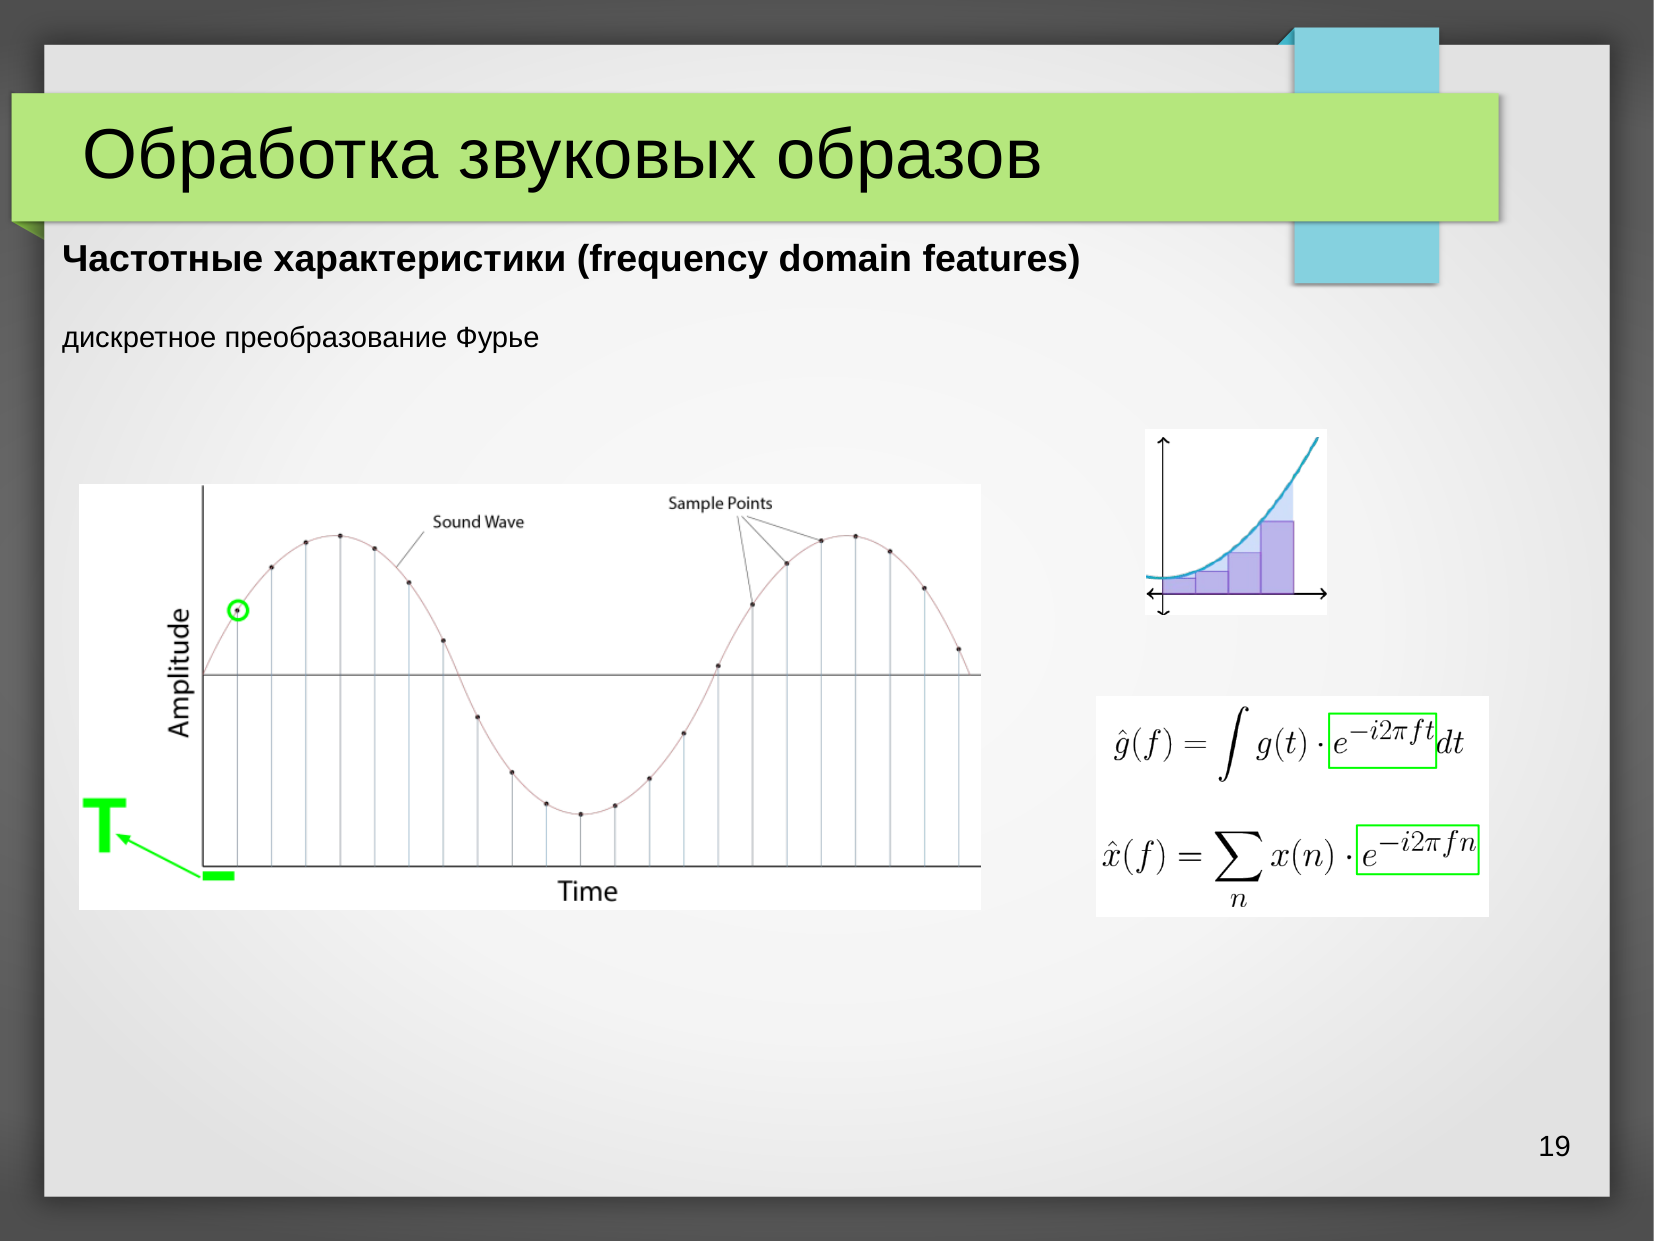

# Обработка звуковых образов
Частотные характеристики (frequency domain features)
дискретное преобразование Фурье
19